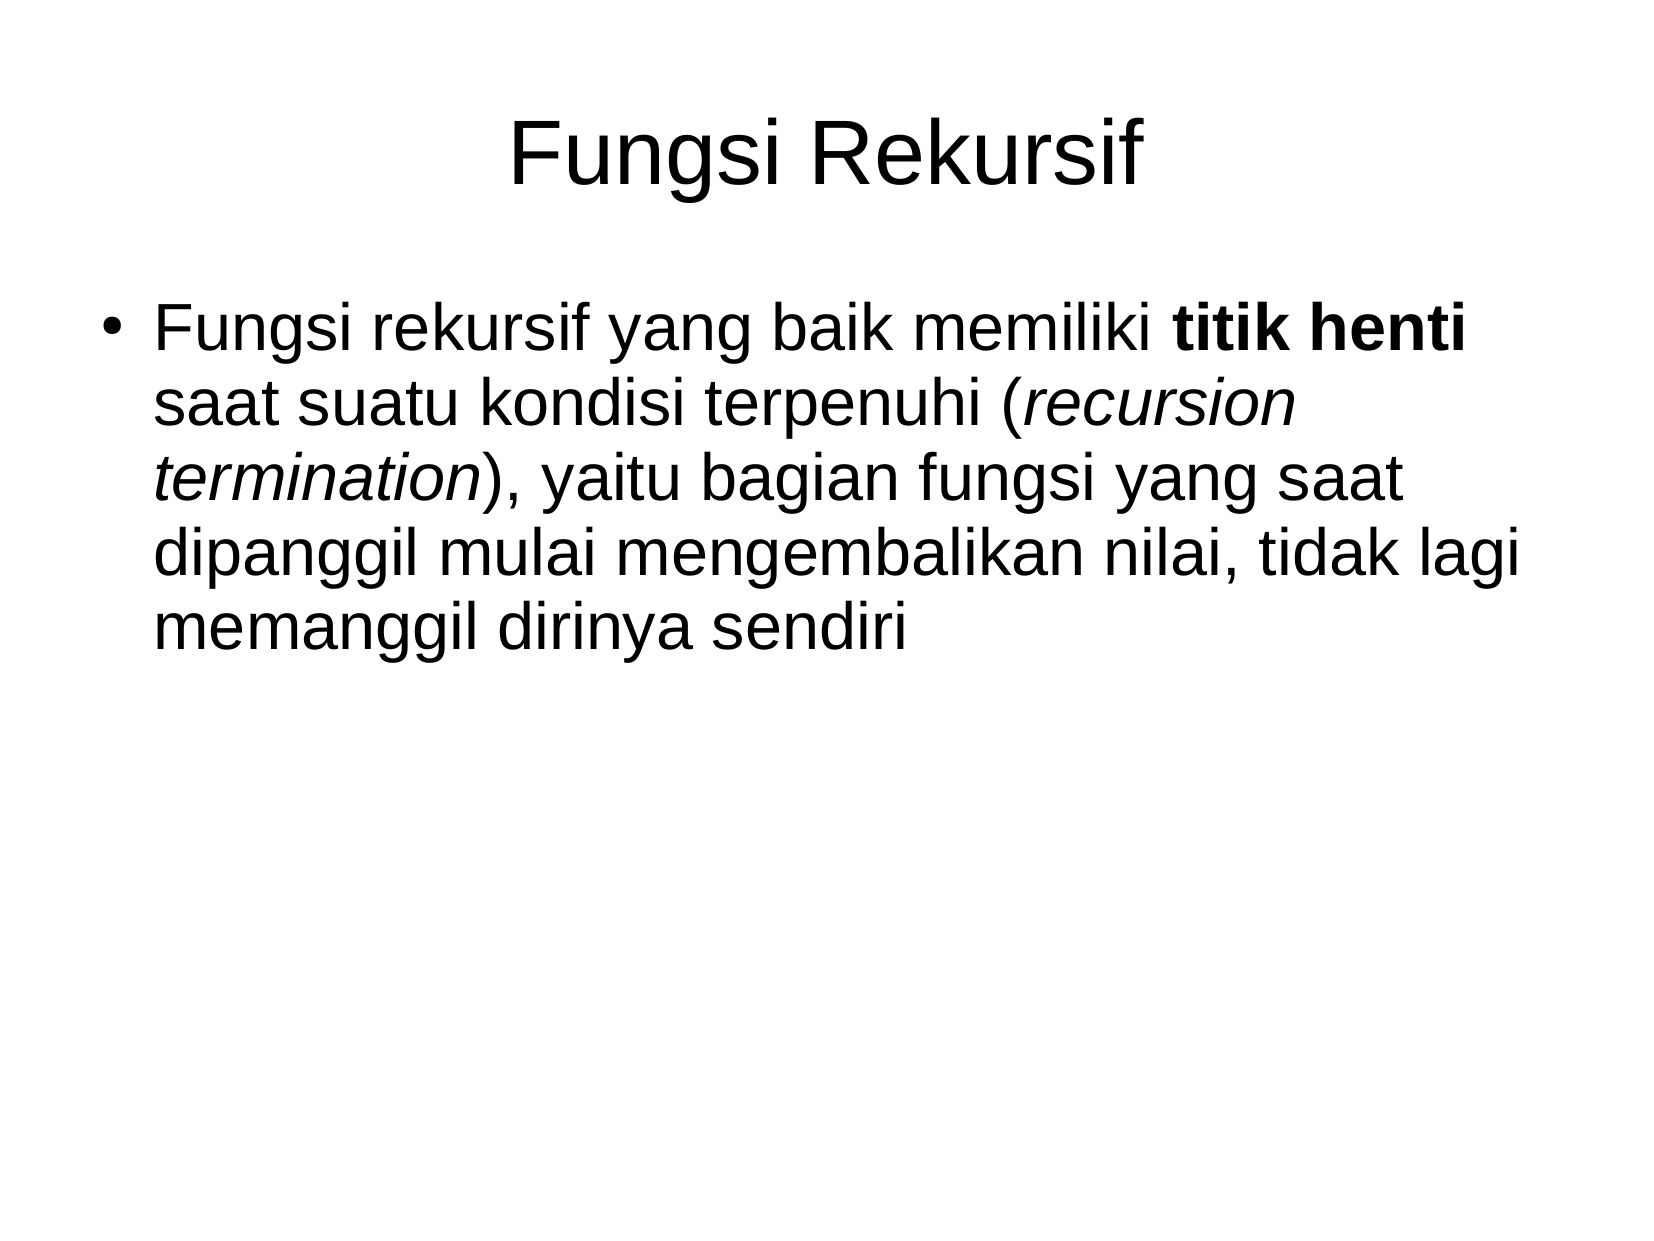

# Fungsi Rekursif
Fungsi rekursif yang baik memiliki titik henti saat suatu kondisi terpenuhi (recursion termination), yaitu bagian fungsi yang saat dipanggil mulai mengembalikan nilai, tidak lagi memanggil dirinya sendiri